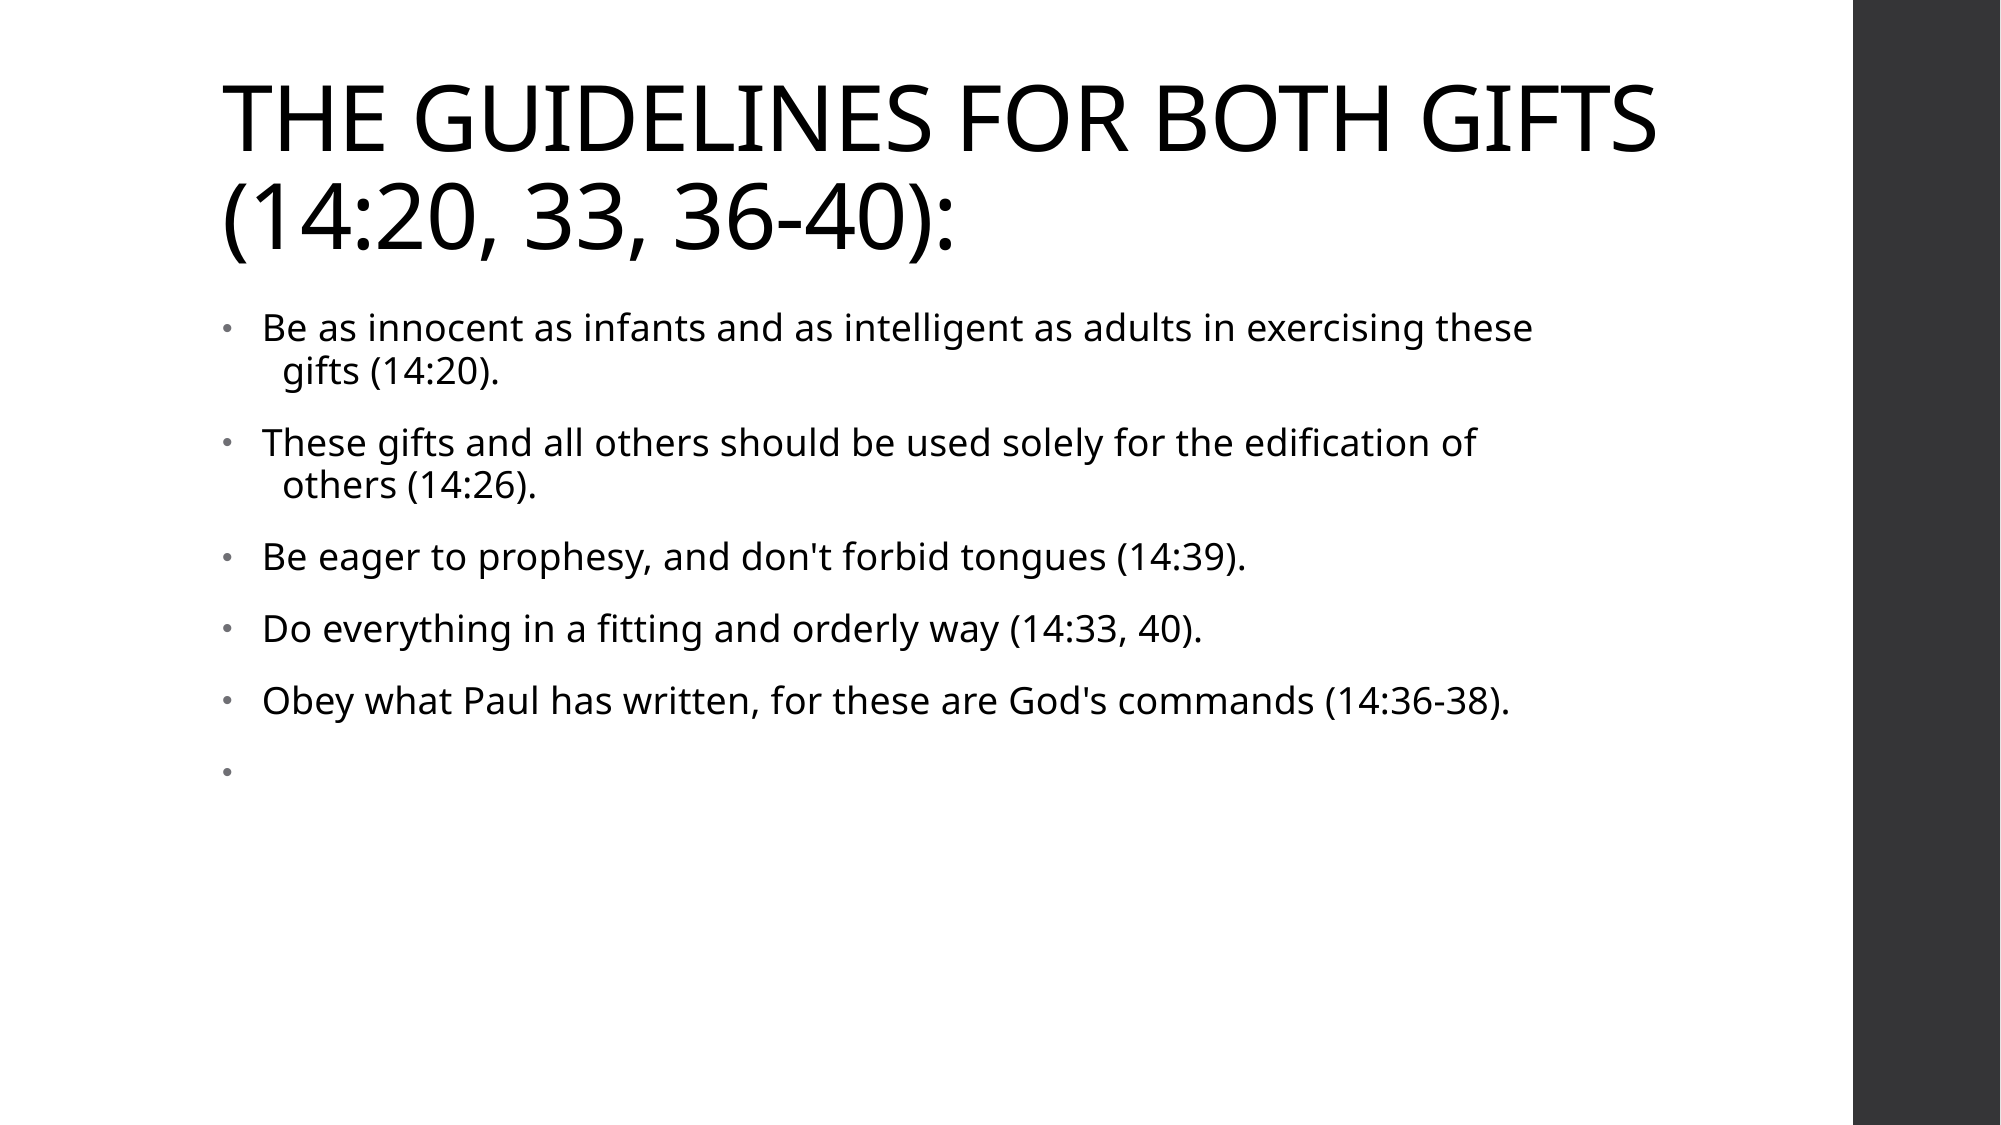

# THE GUIDELINES FOR BOTH GIFTS (14:20, 33, 36-40):
 Be as innocent as infants and as intelligent as adults in exercising these gifts (14:20).
 These gifts and all others should be used solely for the edification of others (14:26).
 Be eager to prophesy, and don't forbid tongues (14:39).
 Do everything in a fitting and orderly way (14:33, 40).
 Obey what Paul has written, for these are God's commands (14:36-38).